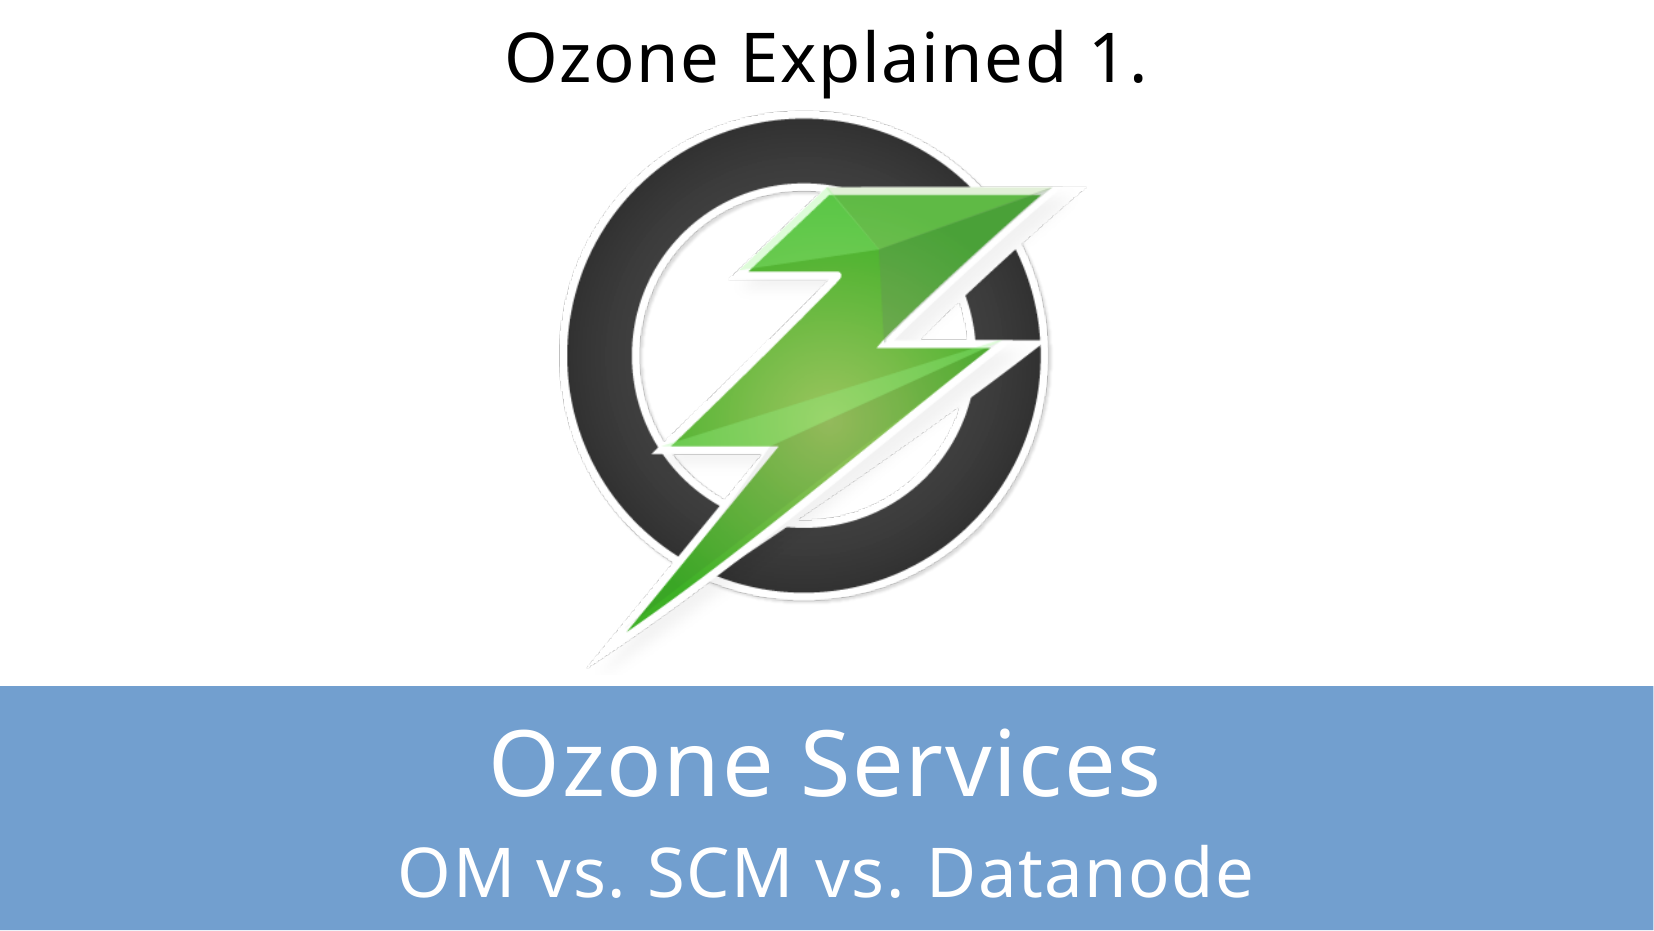

# Ozone Explained 1.
Ozone Services
OM vs. SCM vs. Datanode